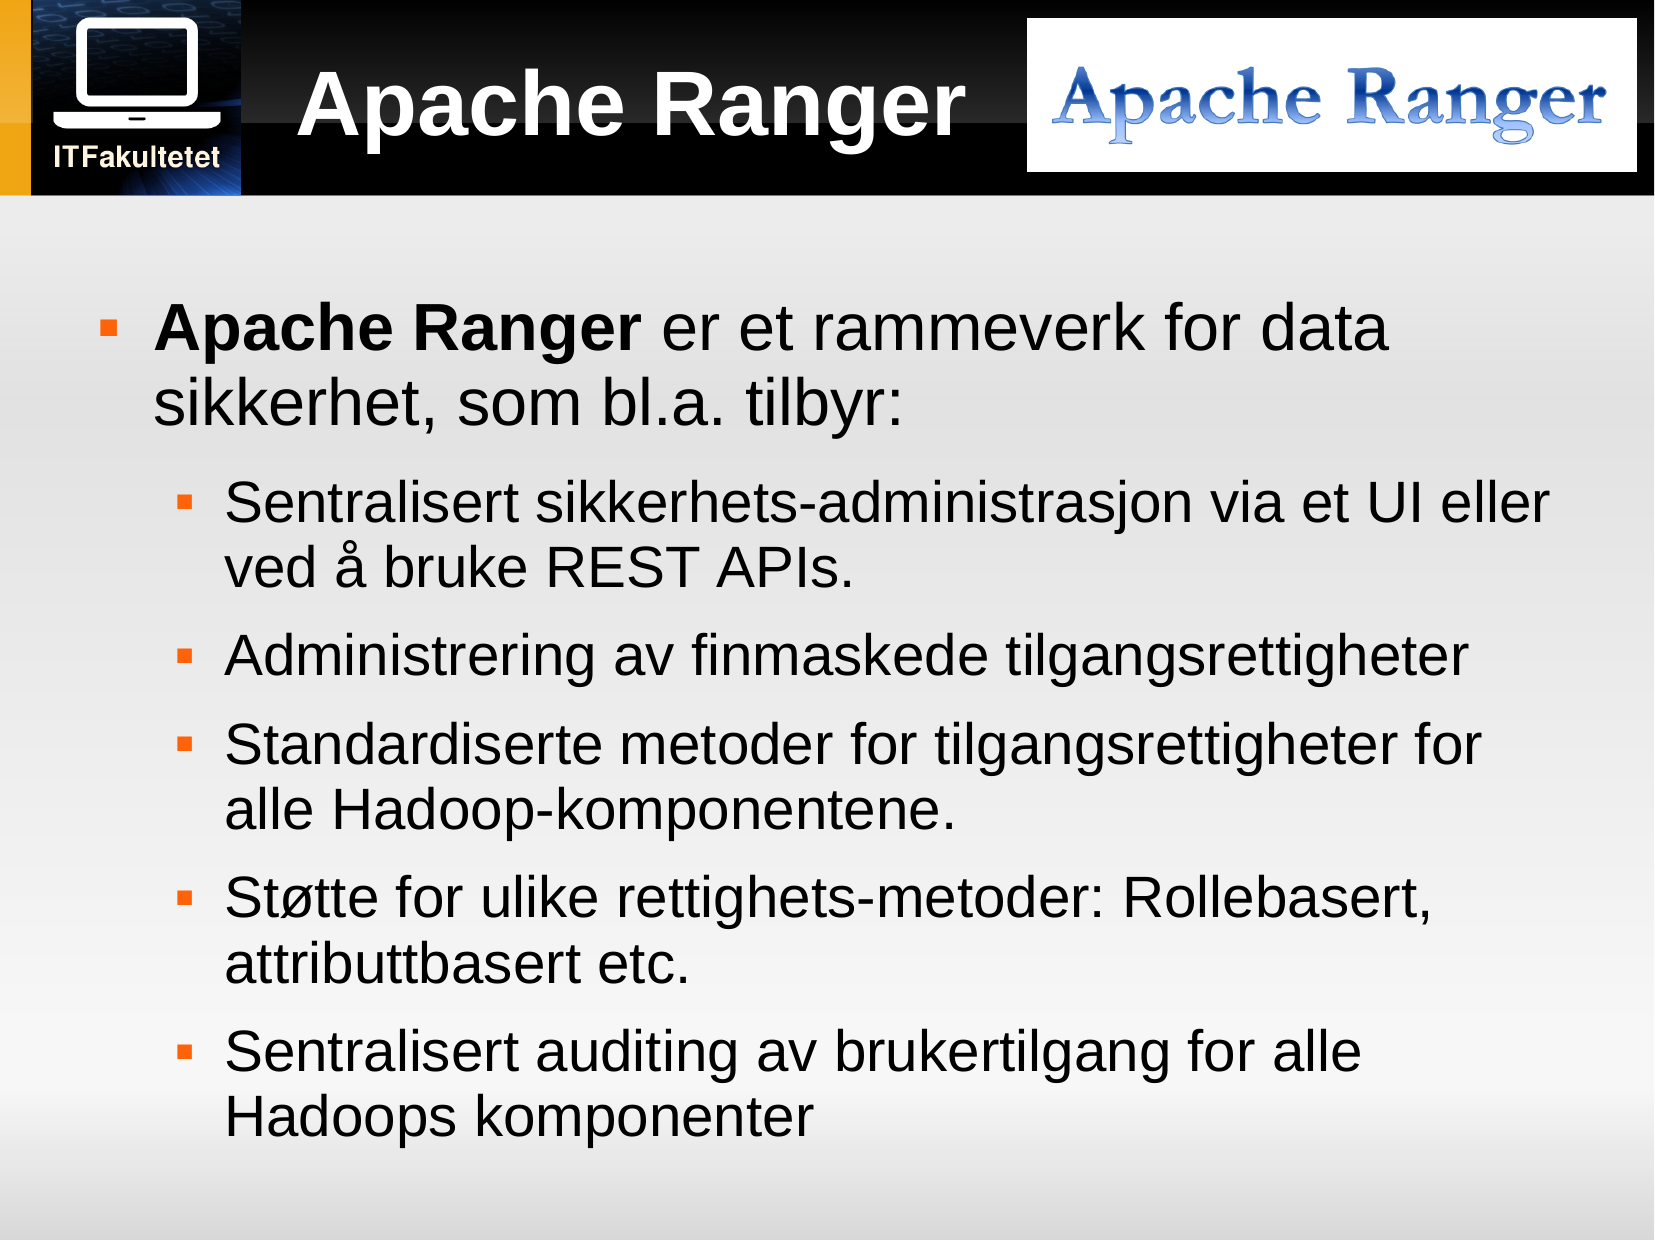

Apache Ranger
Apache Ranger er et rammeverk for data

sikkerhet, som bl.a. tilbyr:
Sentralisert sikkerhets-administrasjon via et UI eller

ved å bruke REST APIs.
Administrering av finmaskede tilgangsrettigheter

Standardiserte metoder for tilgangsrettigheter for

alle Hadoop-komponentene.
Støtte for ulike rettighets-metoder: Rollebasert,

attributtbasert etc.
Sentralisert auditing av brukertilgang for alle

Hadoops komponenter